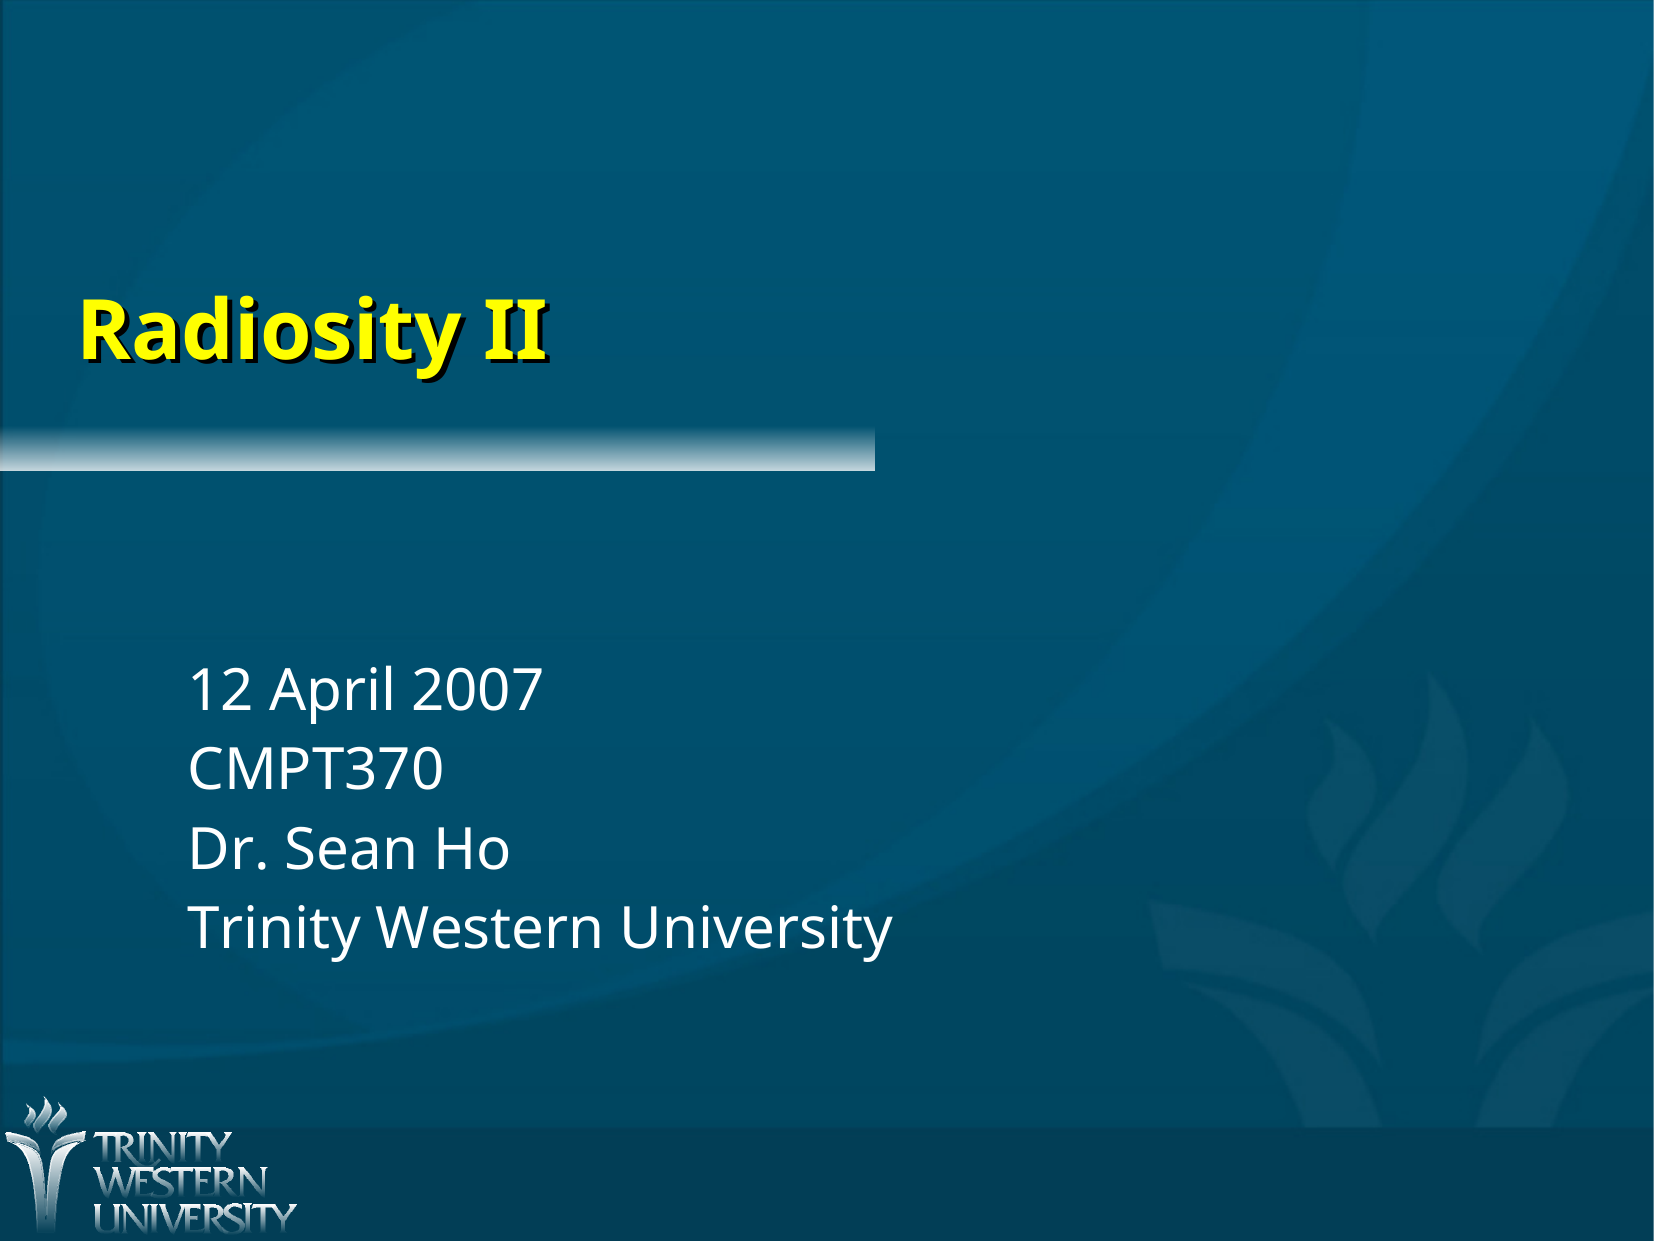

# Radiosity II
12 April 2007
CMPT370
Dr. Sean Ho
Trinity Western University